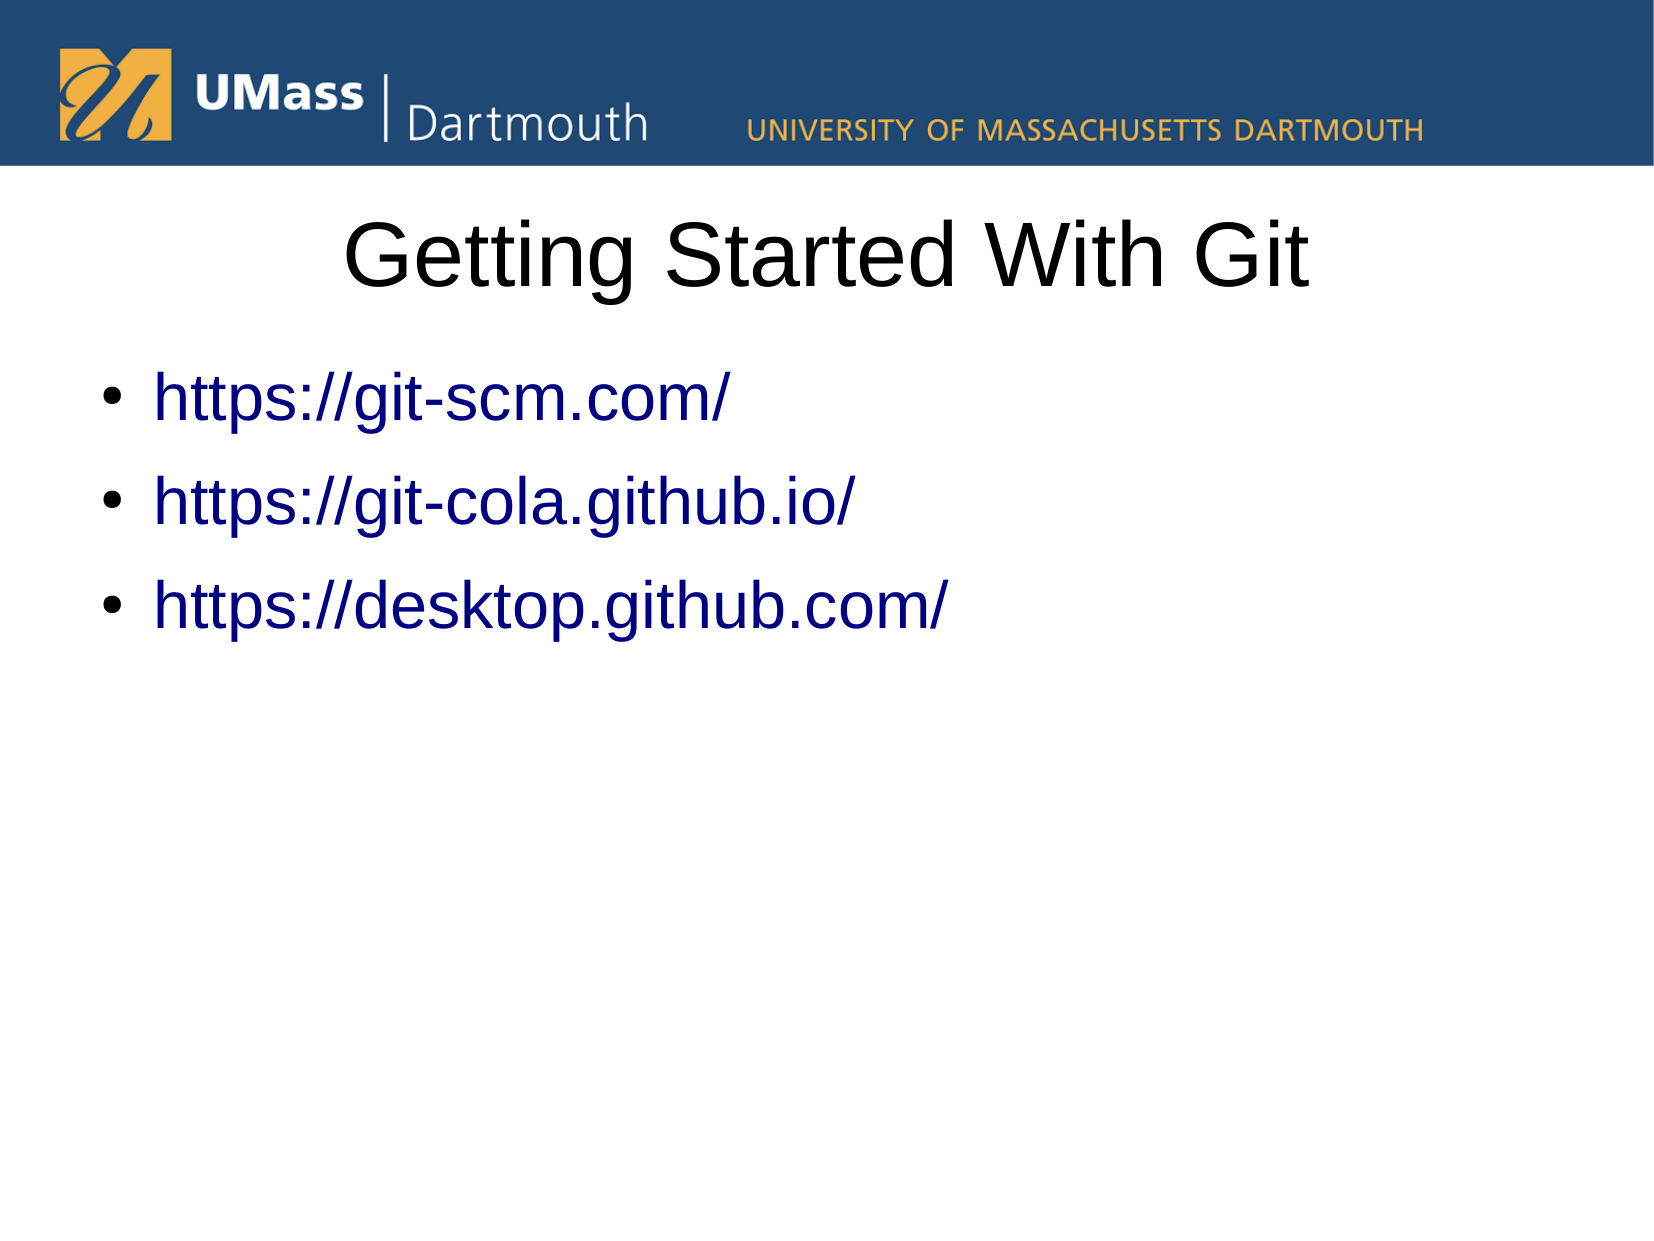

# Getting Started With Git
https://git-scm.com/
https://git-cola.github.io/
https://desktop.github.com/